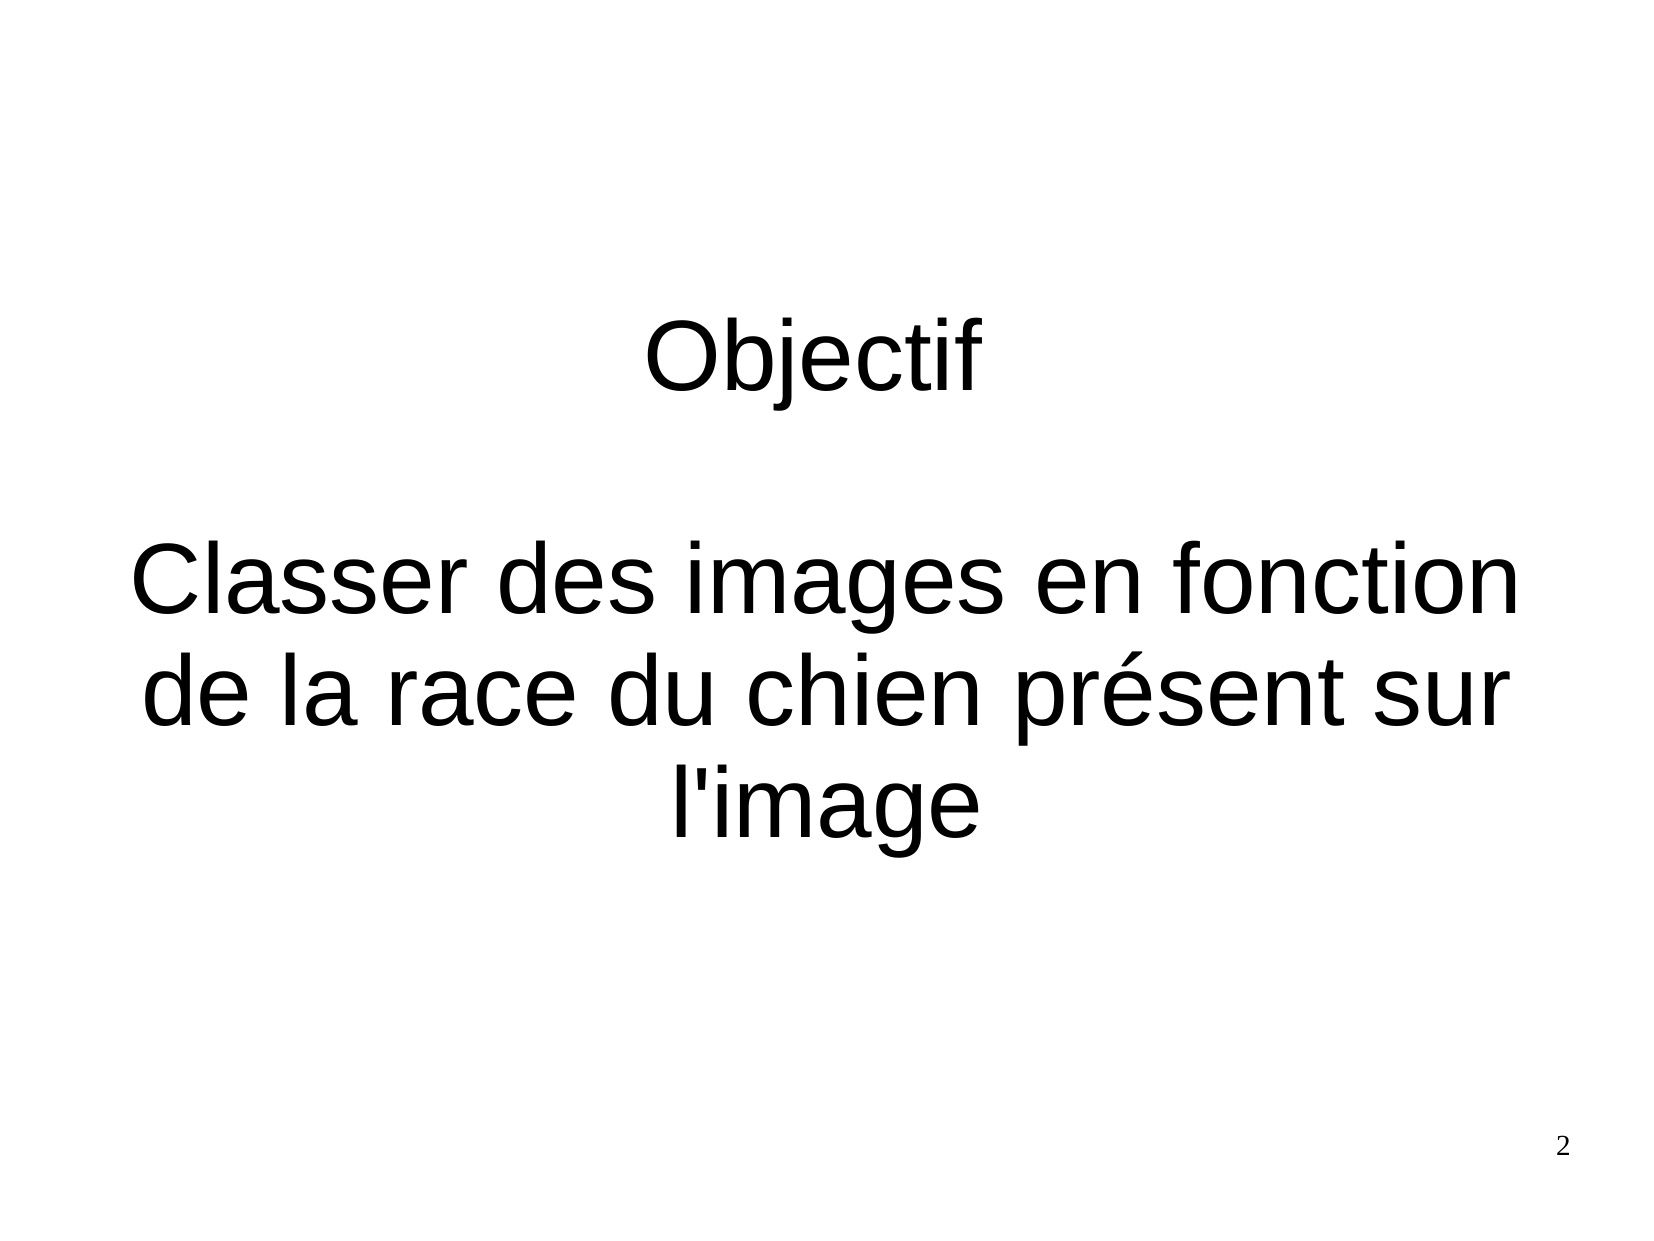

# Objectif
Classer des images en fonction de la race du chien présent sur l'image
2